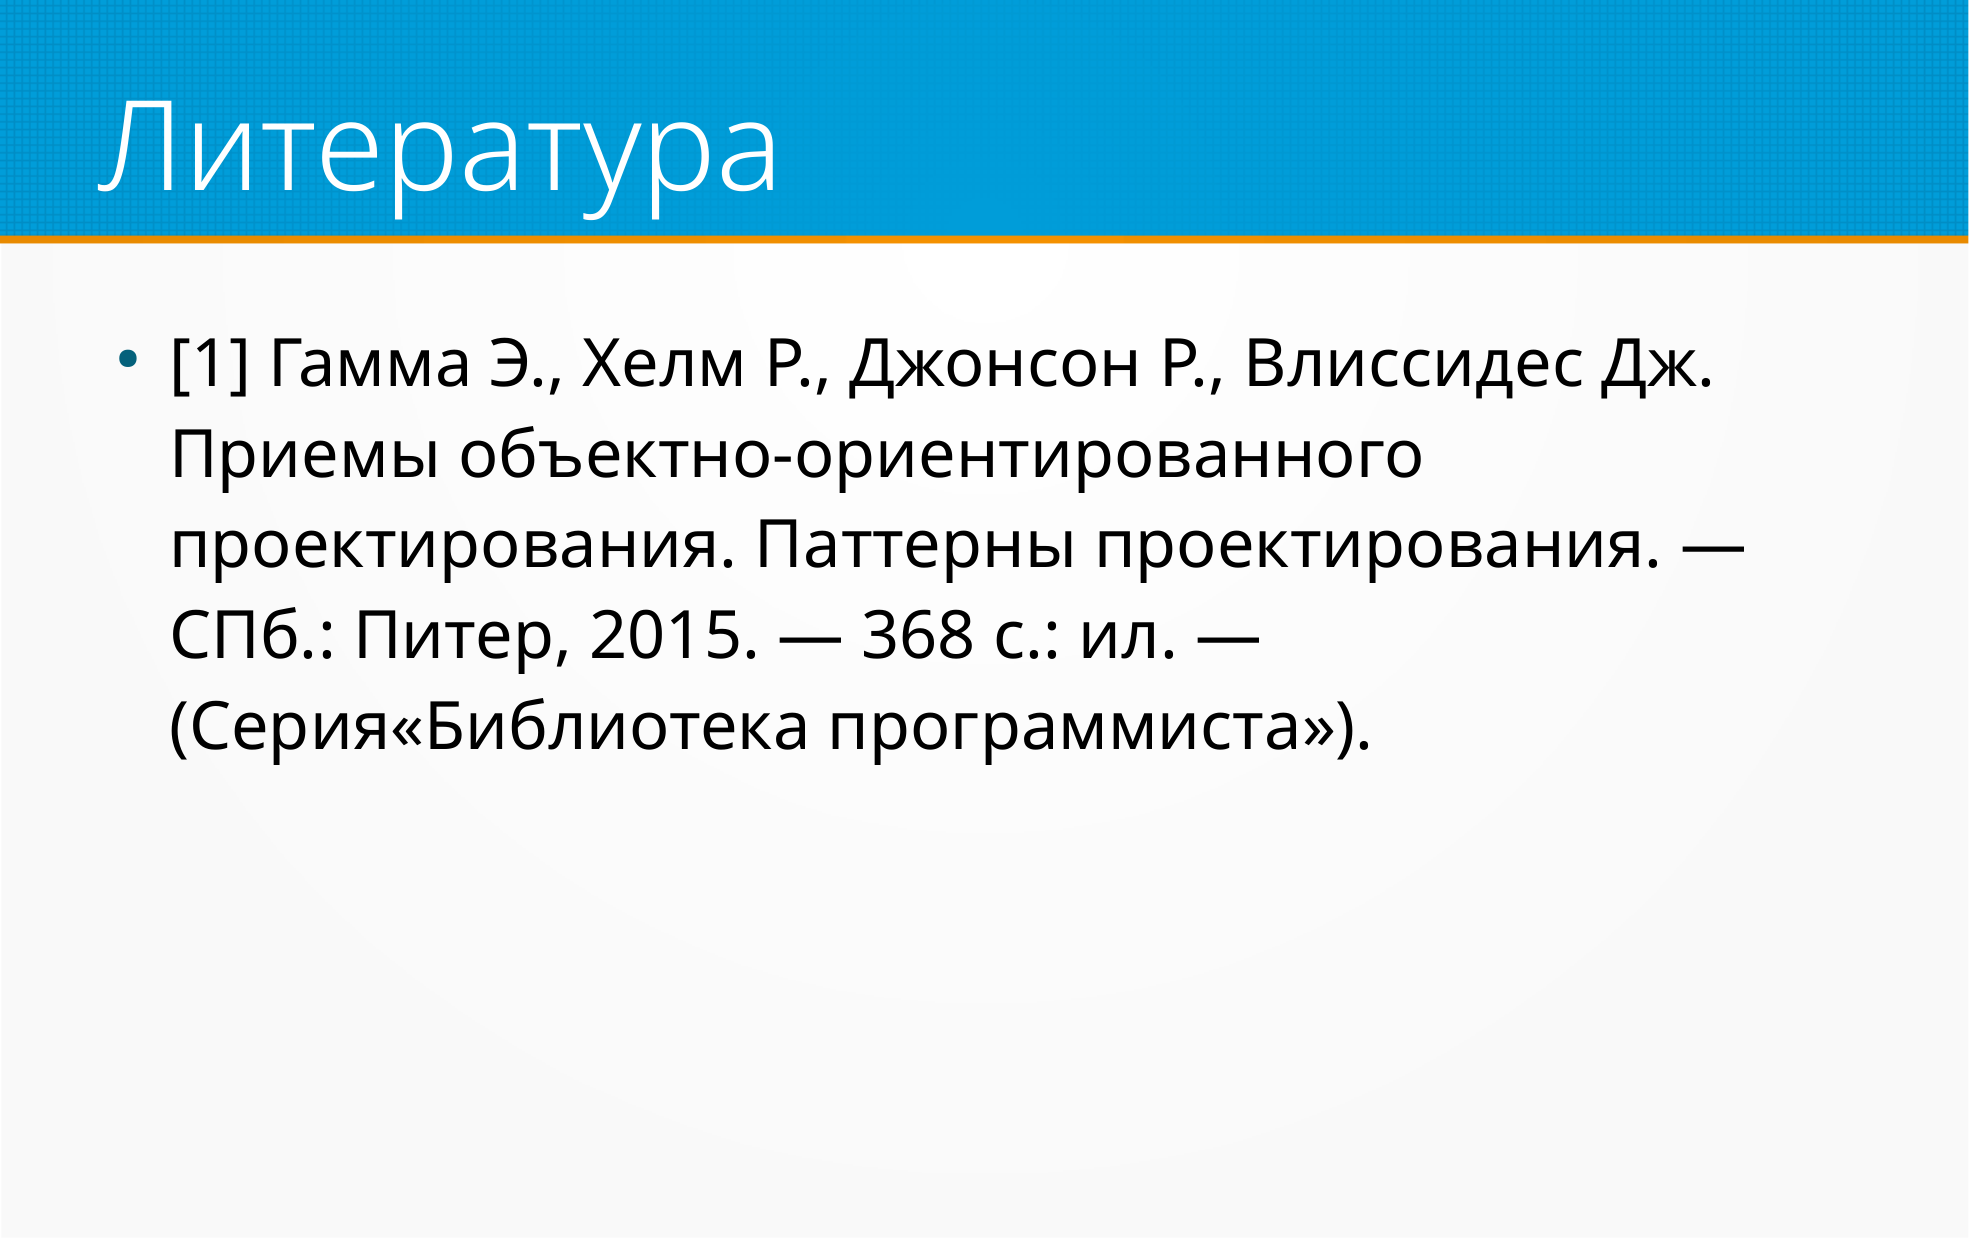

# Литература
[1] Гамма Э., Хелм Р., Джонсон Р., Влиссидес Дж. Приемы объектно-ориентированного проектирования. Паттерны проектирования. — СПб.: Питер, 2015. — 368 с.: ил. — (Серия«Библиотека программиста»).